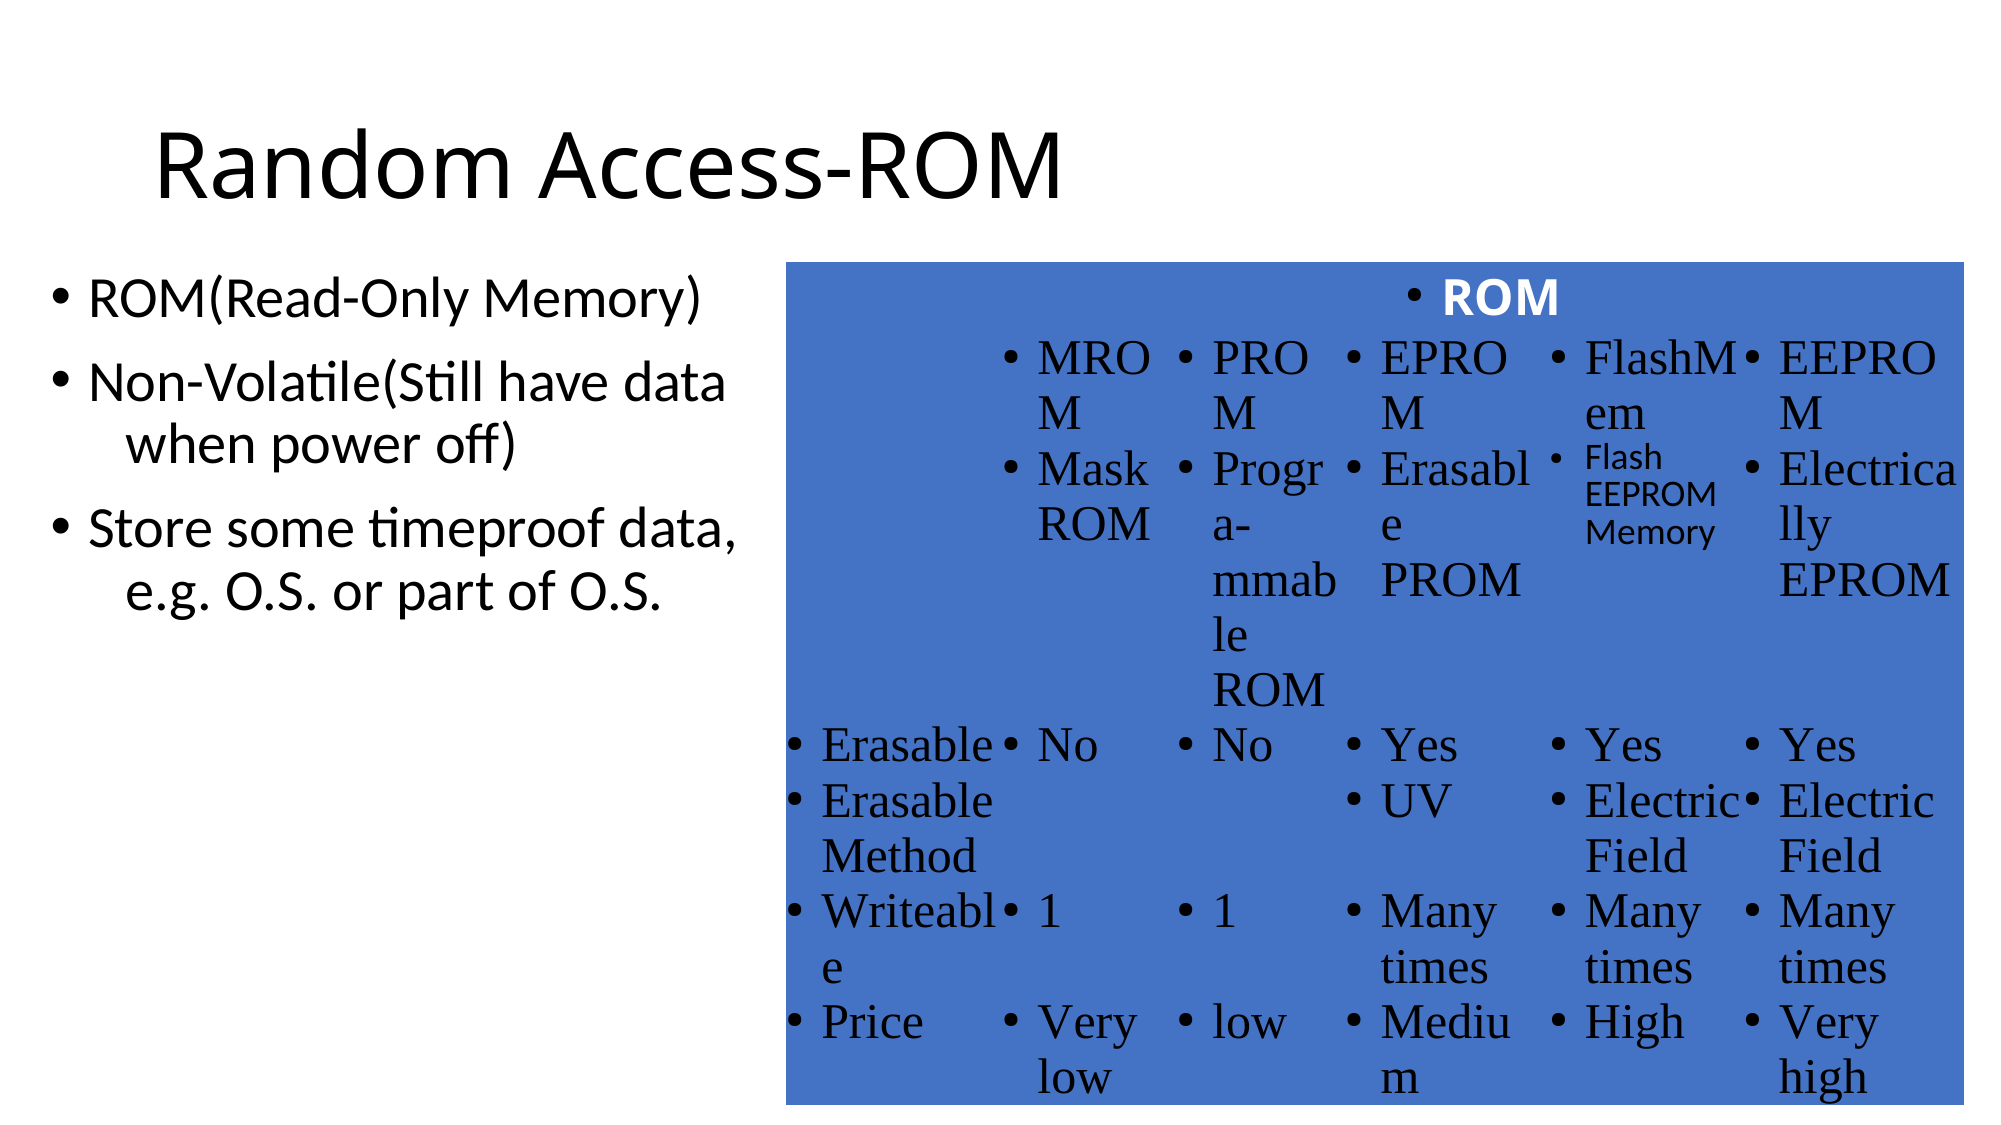

# Random Access-ROM
ROM(Read-Only Memory)
Non-Volatile(Still have data when power off)
Store some timeproof data, e.g. O.S. or part of O.S.
| | ROM | | | | |
| --- | --- | --- | --- | --- | --- |
| | MROM | PROM | EPROM | FlashMem | EEPROM |
| | Mask ROM | Progra-mmable ROM | Erasable PROM | Flash EEPROM Memory | Electrically EPROM |
| Erasable | No | No | Yes | Yes | Yes |
| Erasable Method | | | UV | Electric Field | Electric Field |
| Writeable | 1 | 1 | Many times | Many times | Many times |
| Price | Very low | low | Medium | High | Very high |